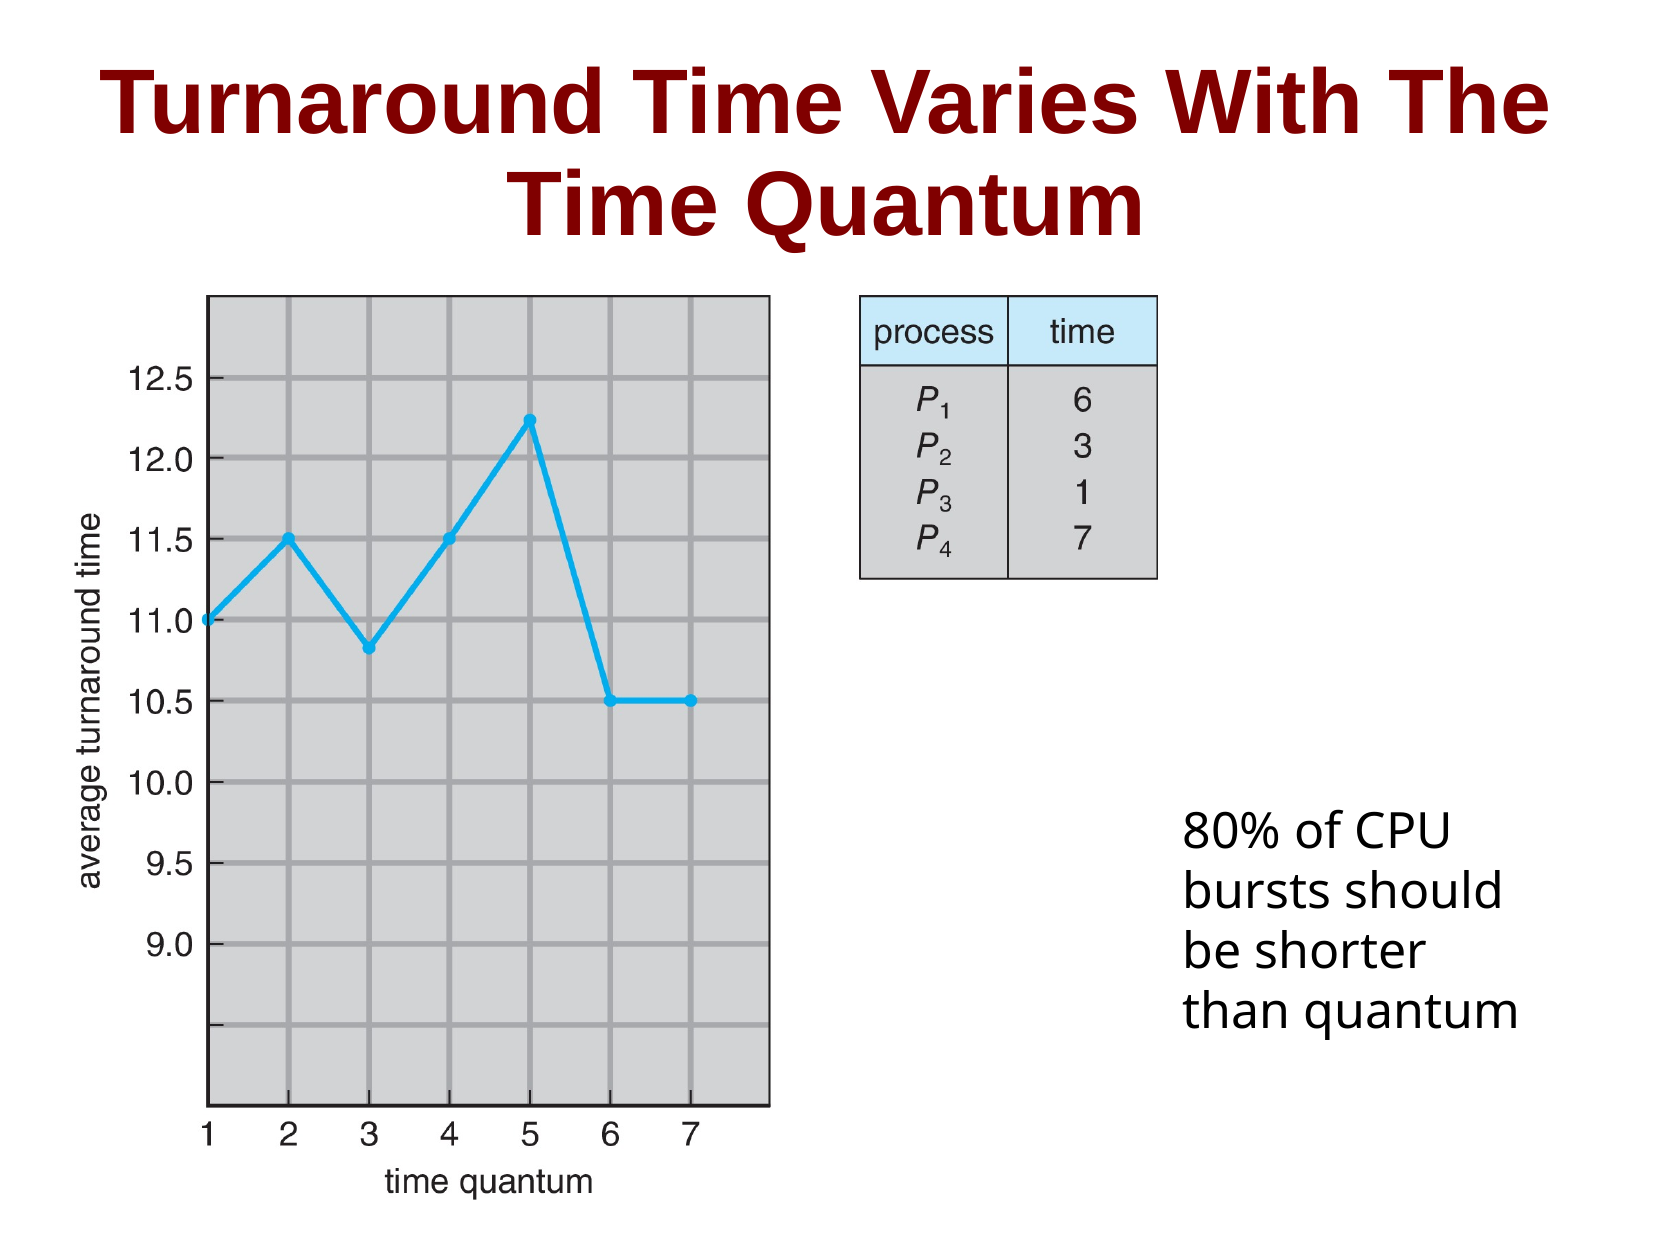

# Turnaround Time Varies With The Time Quantum
80% of CPU bursts should be shorter than quantum